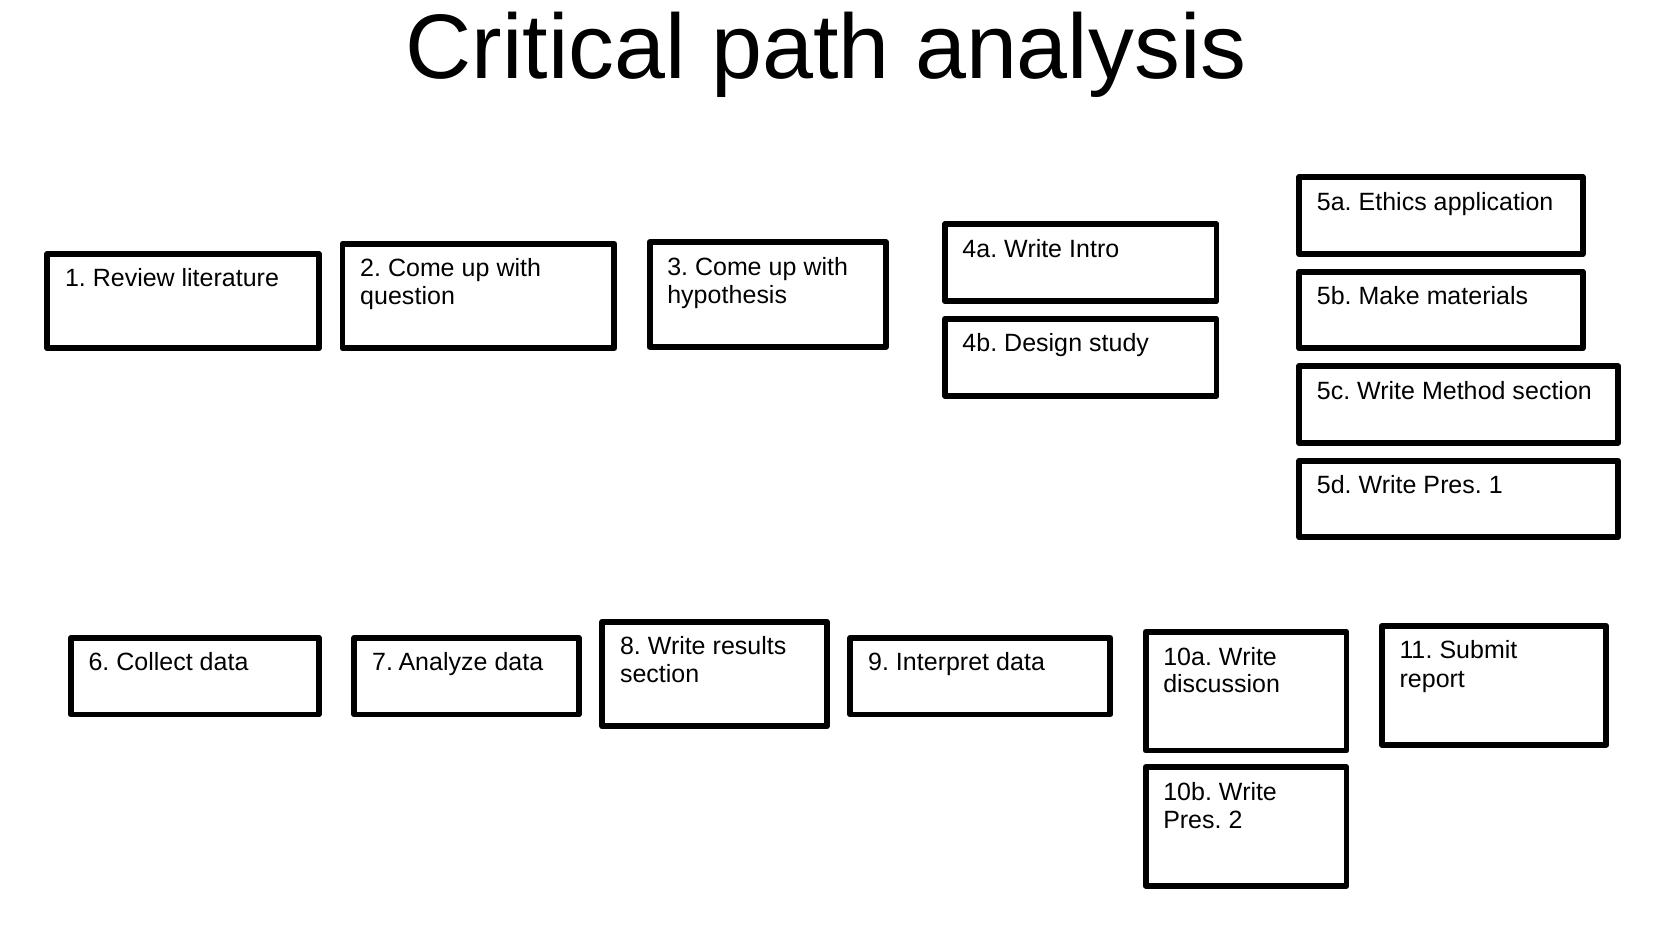

# Critical path analysis
5a. Ethics application
4a. Write Intro
3. Come up with hypothesis
2. Come up with question
1. Review literature
5b. Make materials
4b. Design study
5c. Write Method section
5d. Write Pres. 1
8. Write results section
11. Submit report
10a. Write discussion
6. Collect data
7. Analyze data
9. Interpret data
10b. Write Pres. 2